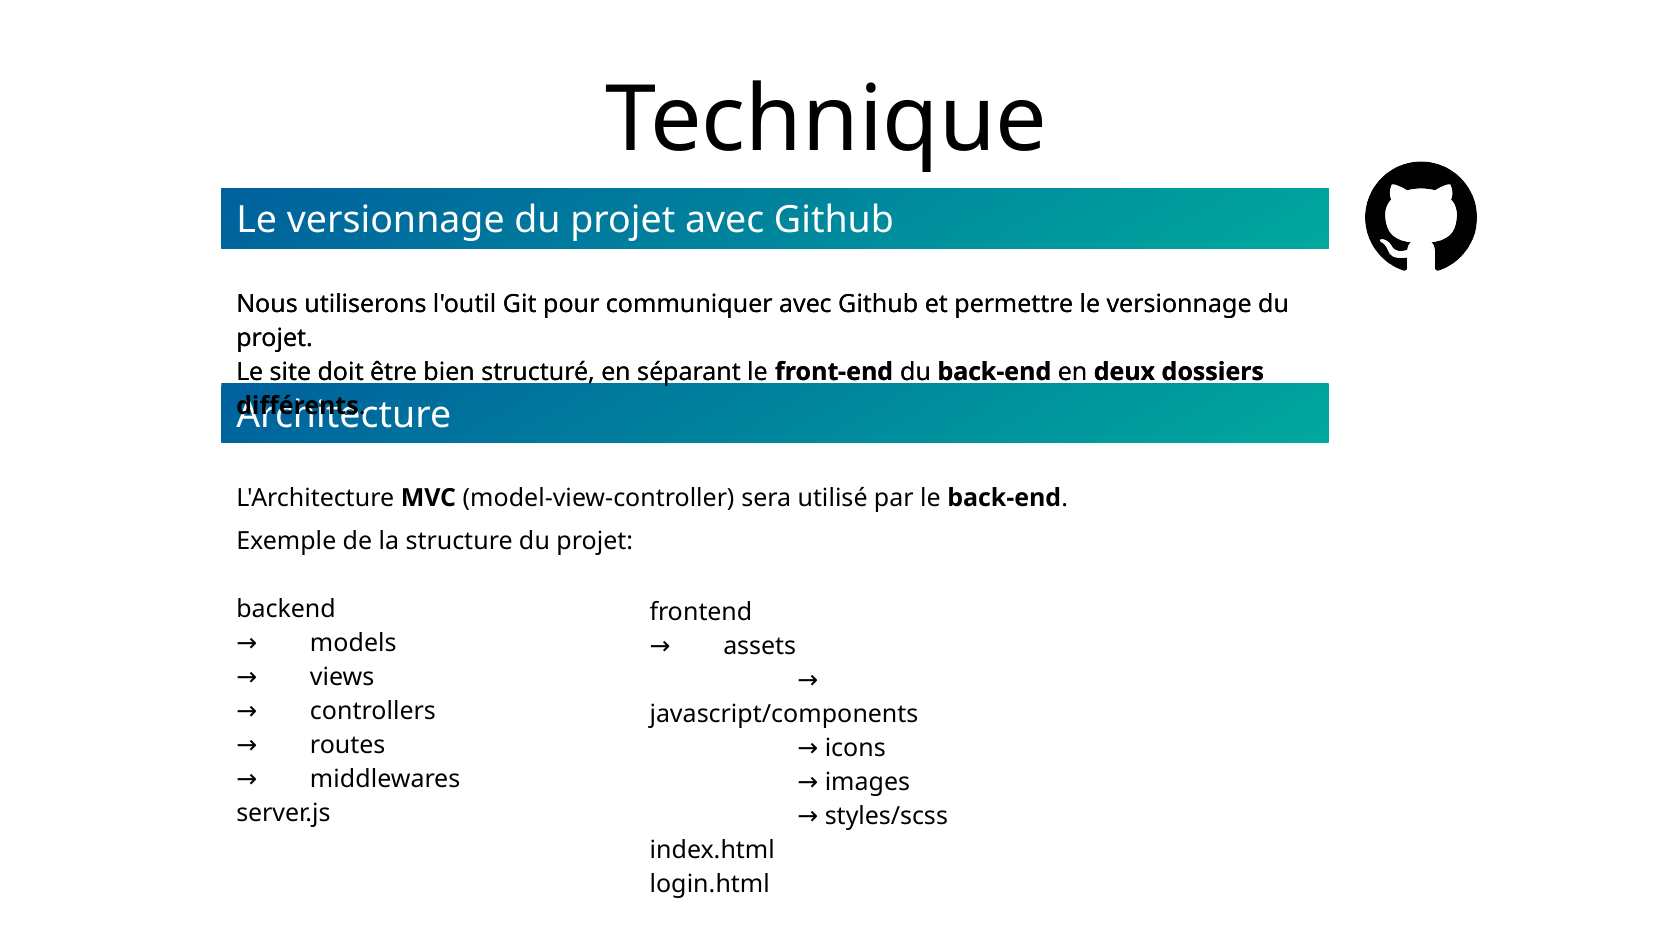

# Technique
Le versionnage du projet avec Github
Nous utiliserons l'outil Git pour communiquer avec Github et permettre le versionnage du projet.
Le site doit être bien structuré, en séparant le front-end du back-end en deux dossiers différents.
Le versionnage du projet avec Github
Nous utiliserons l'outil Git pour communiquer avec Github et permettre le versionnage du projet.
Le site doit être bien structuré, en séparant le front-end du back-end en deux dossiers différents.
Architecture
L'Architecture MVC (model-view-controller) sera utilisé par le back-end.
Exemple de la structure du projet:
backend
→ 	models
→ 	views
→ 	controllers
→ 	routes
→ 	middlewares
server.js
frontend
→ 	assets
		→ javascript/components
		→ icons
		→ images
		→ styles/scss
index.html
login.html